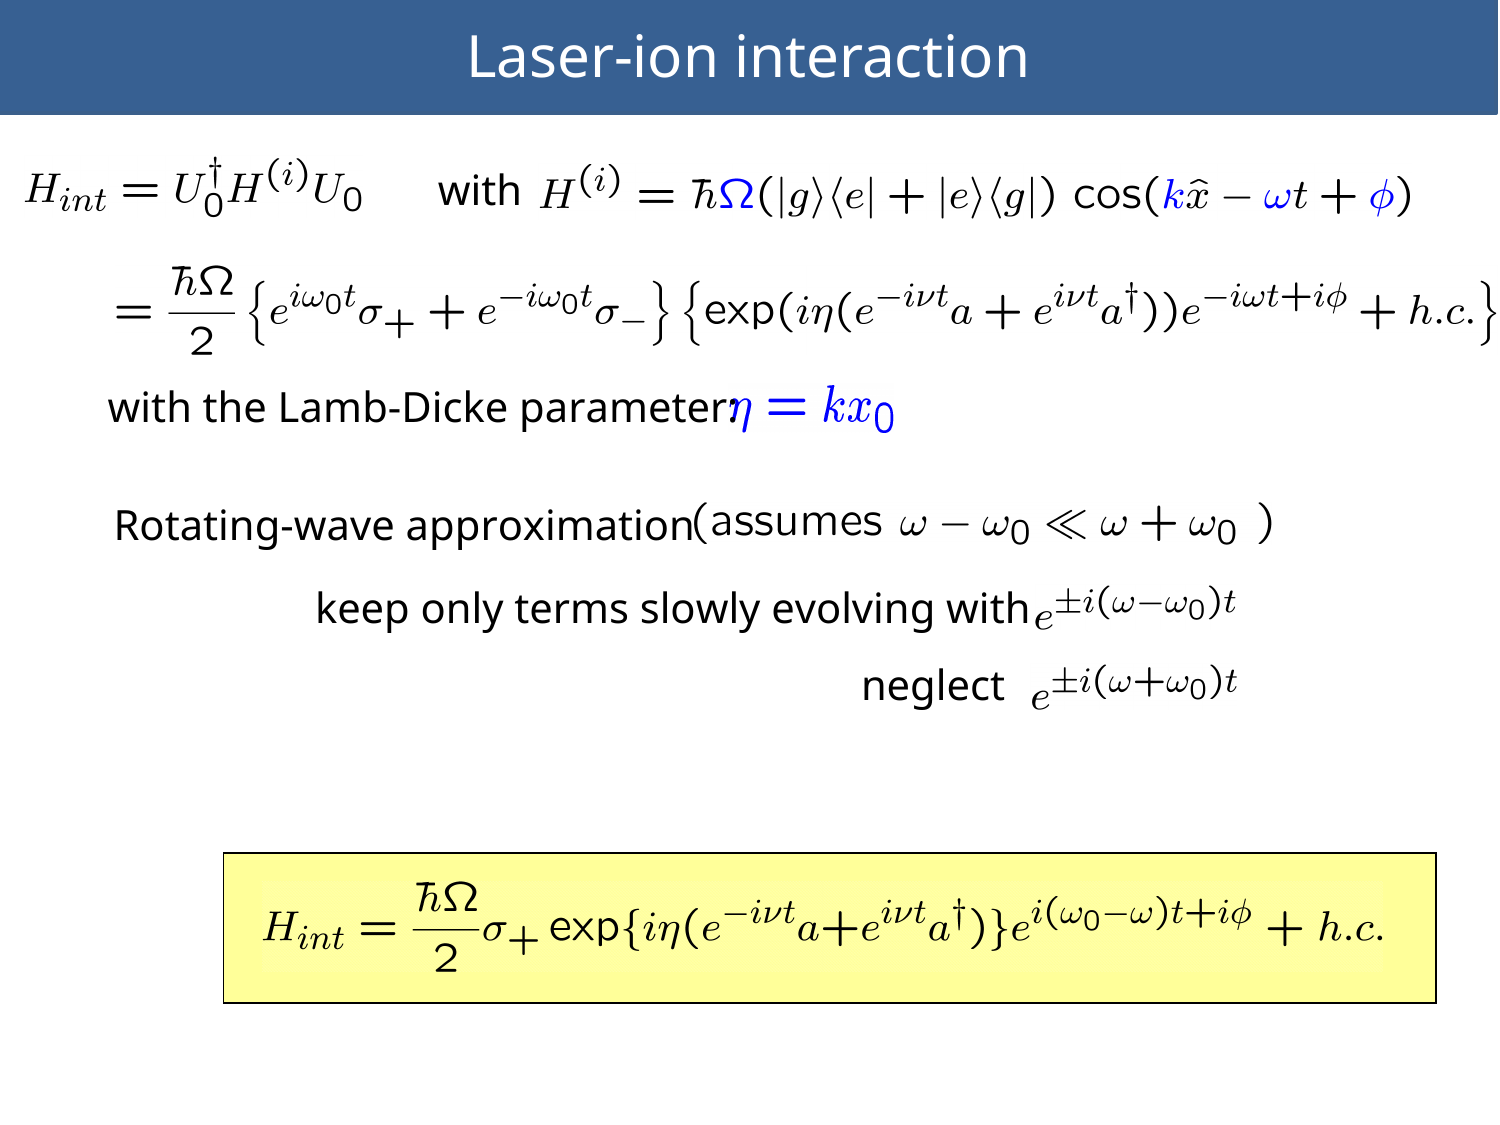

# Laser-ion interaction
with
with the Lamb-Dicke parameter:
Rotating-wave approximation:
keep only terms slowly evolving with
neglect